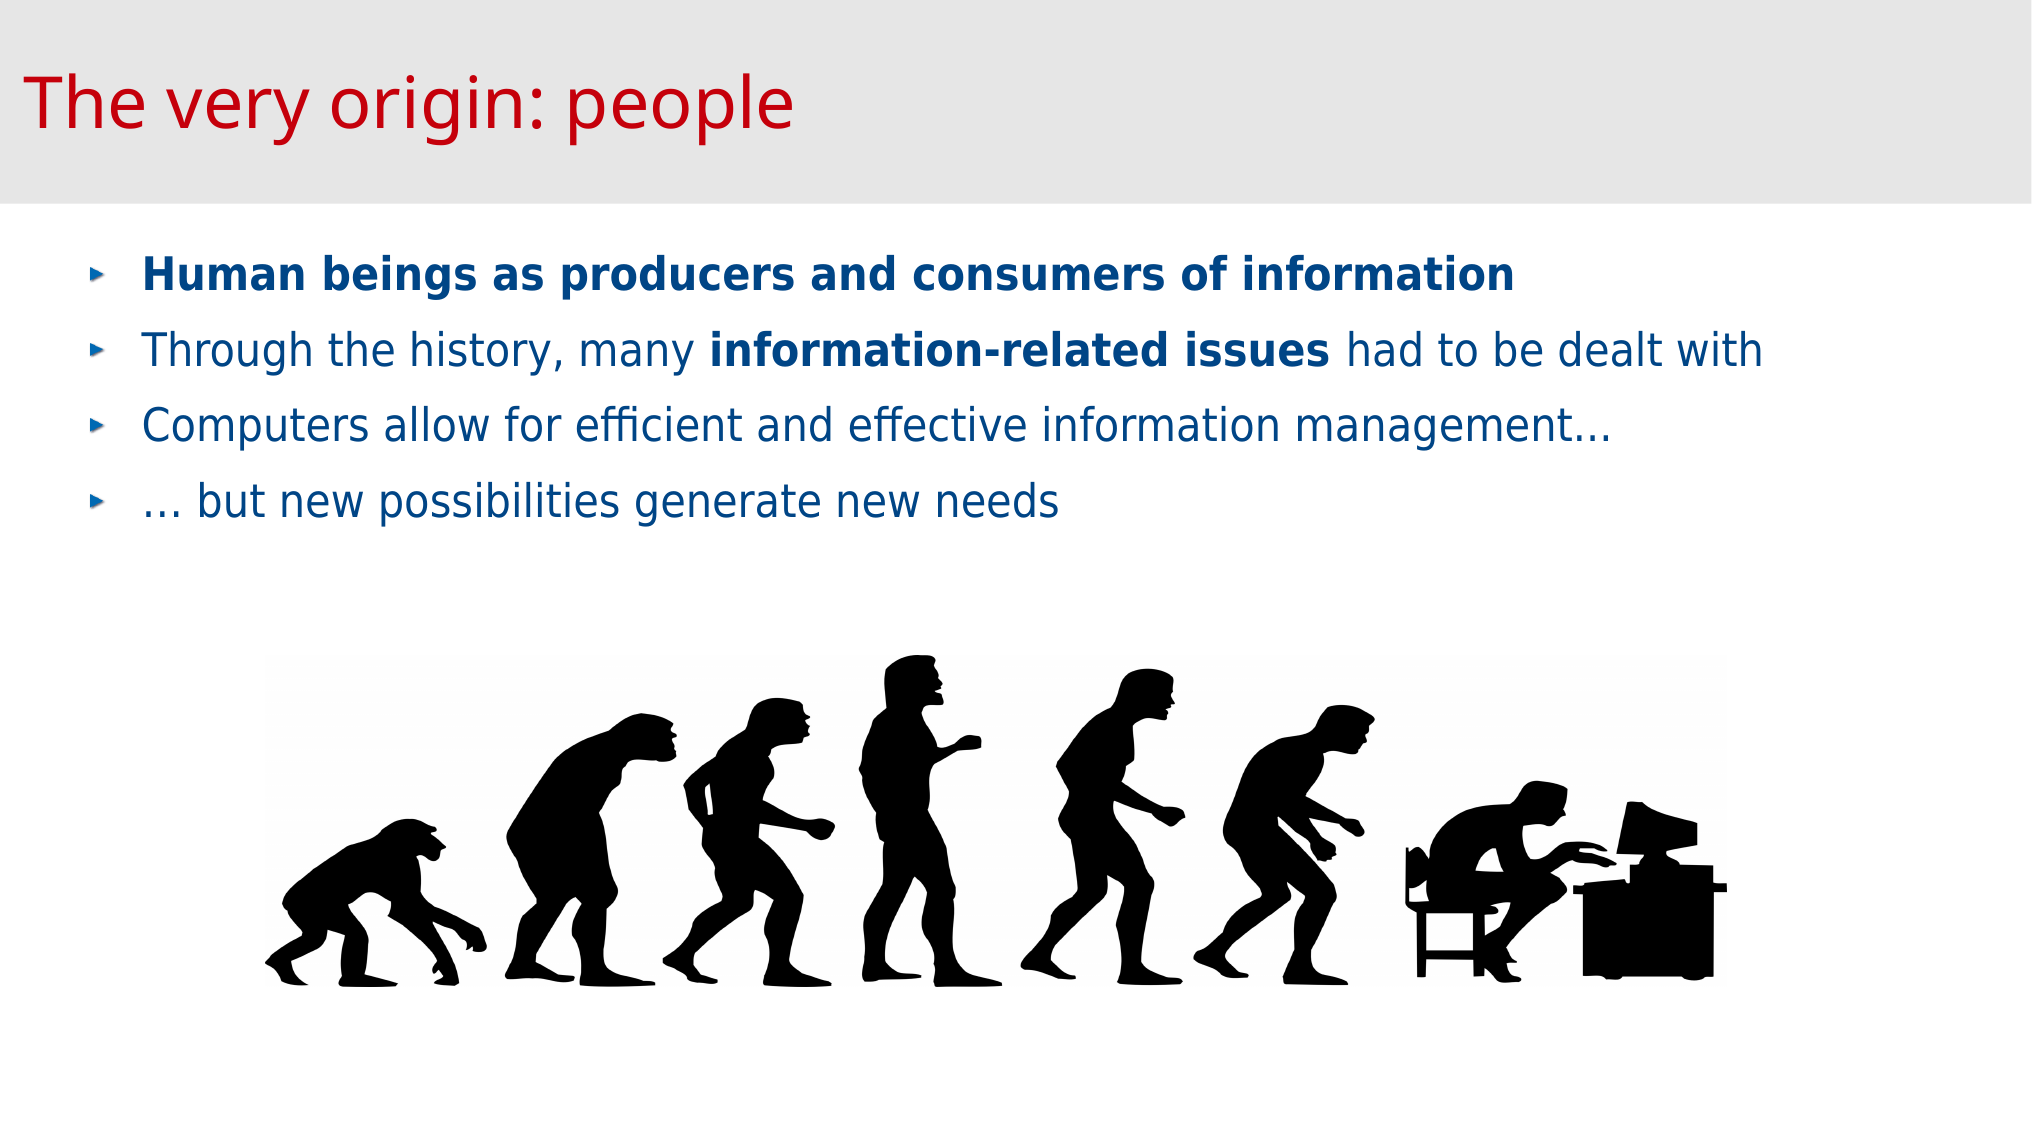

# The very origin: people
Human beings as producers and consumers of information
Through the history, many information-related issues had to be dealt with
Computers allow for efficient and effective information management...
… but new possibilities generate new needs